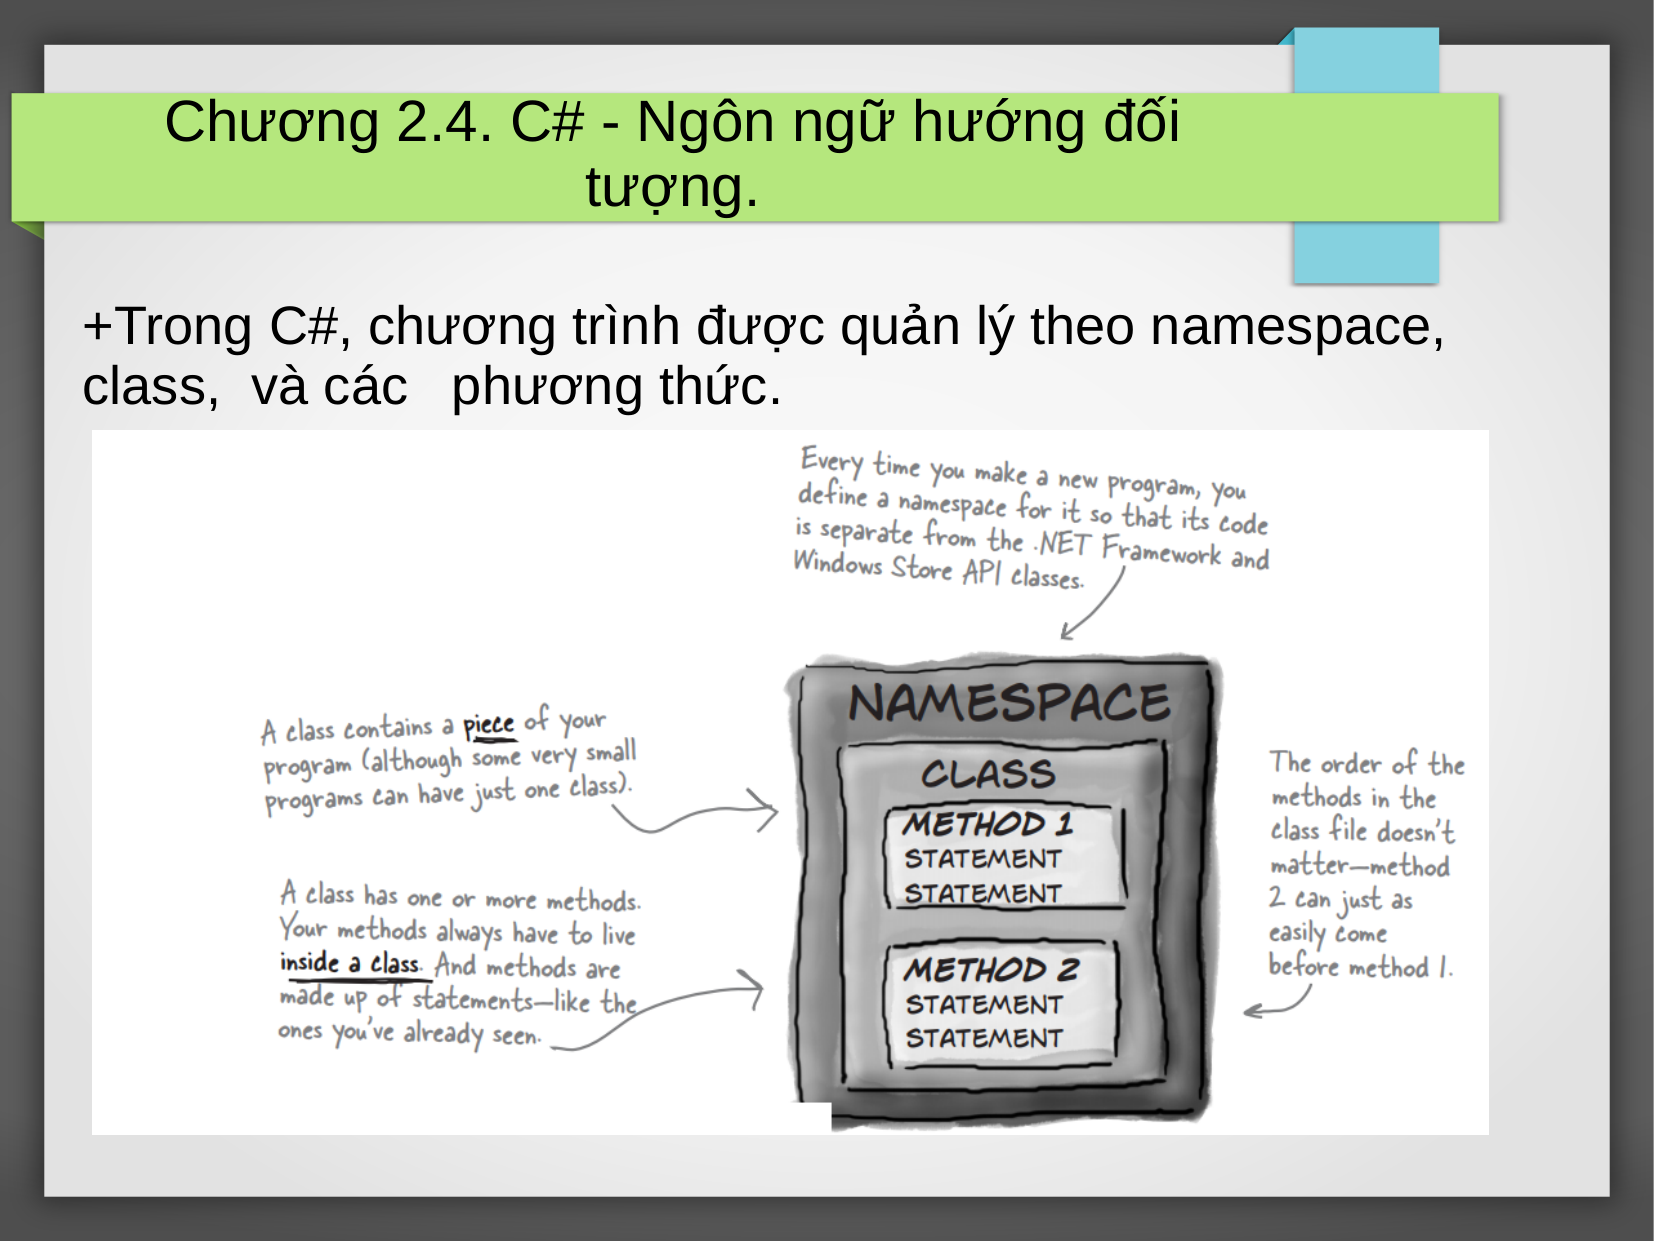

# Chương 2.4. C# - Ngôn ngữ hướng đối tượng.
+Trong C#, chương trình được quản lý theo namespace, class, và các 	phương thức.